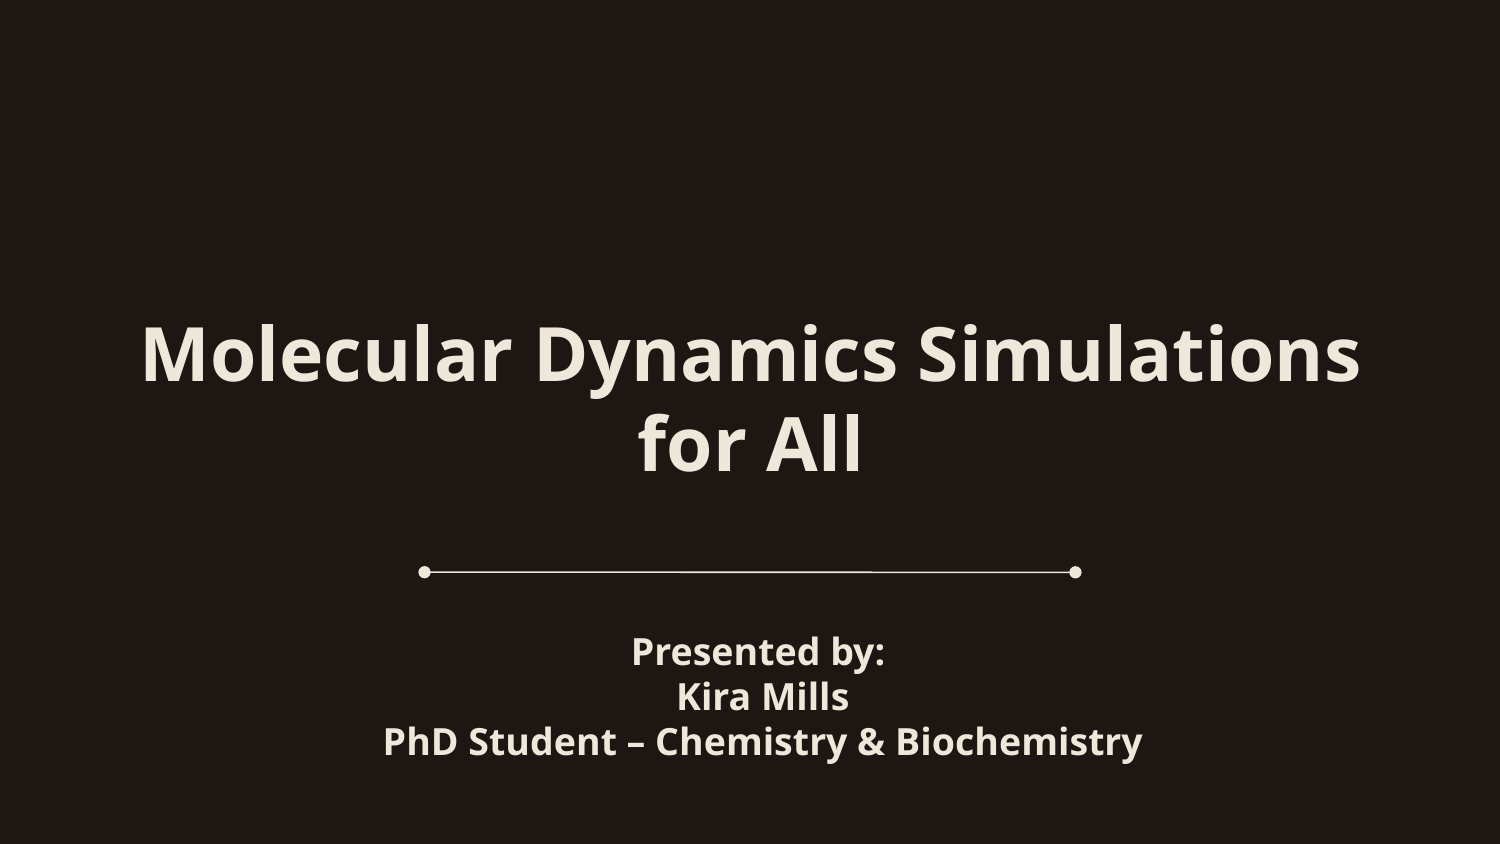

# Molecular Dynamics Simulations for All
Presented by:
Kira Mills
PhD Student – Chemistry & Biochemistry